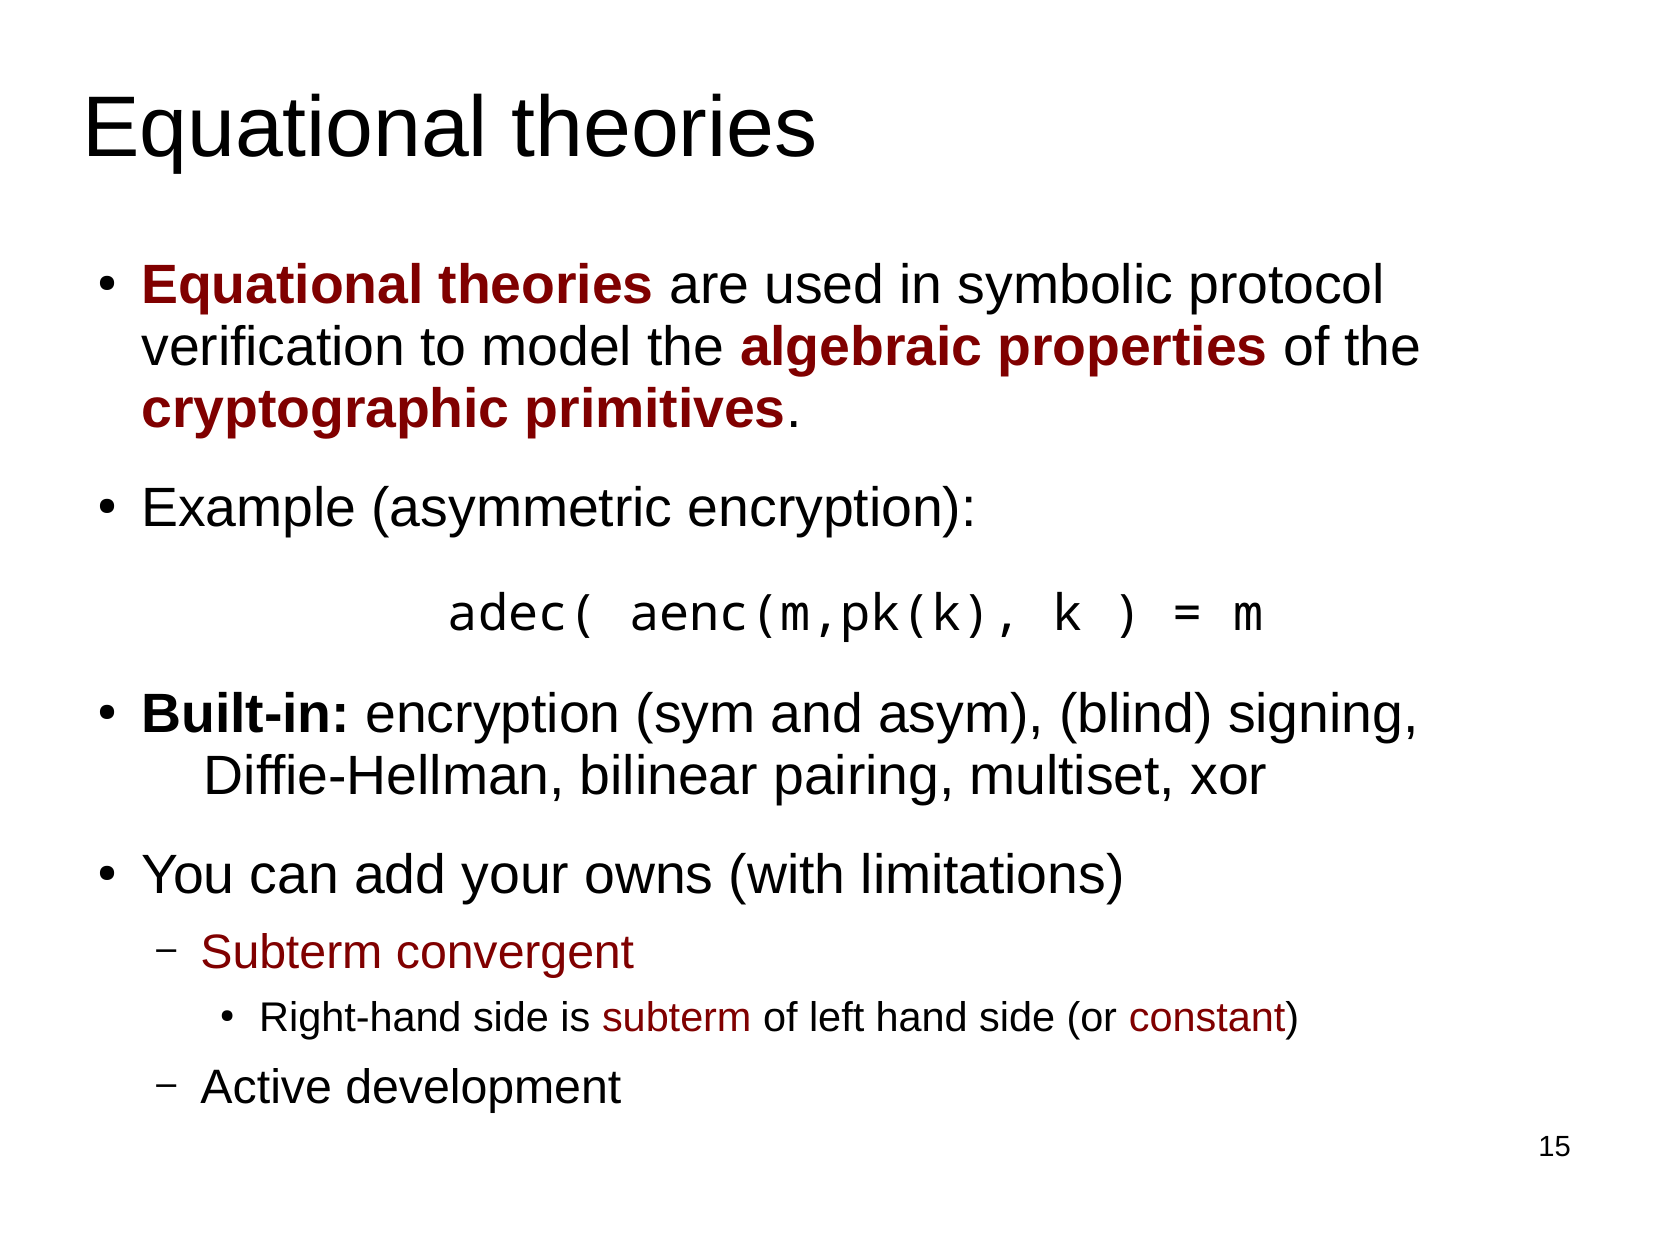

# Equational theories
Equational theories are used in symbolic protocol verification to model the algebraic properties of the cryptographic primitives.
Example (asymmetric encryption):
adec( aenc(m,pk(k), k ) = m
Built-in: encryption (sym and asym), (blind) signing,
		Diffie-Hellman, bilinear pairing, multiset, xor
You can add your owns (with limitations)
Subterm convergent
Right-hand side is subterm of left hand side (or constant)
Active development
15